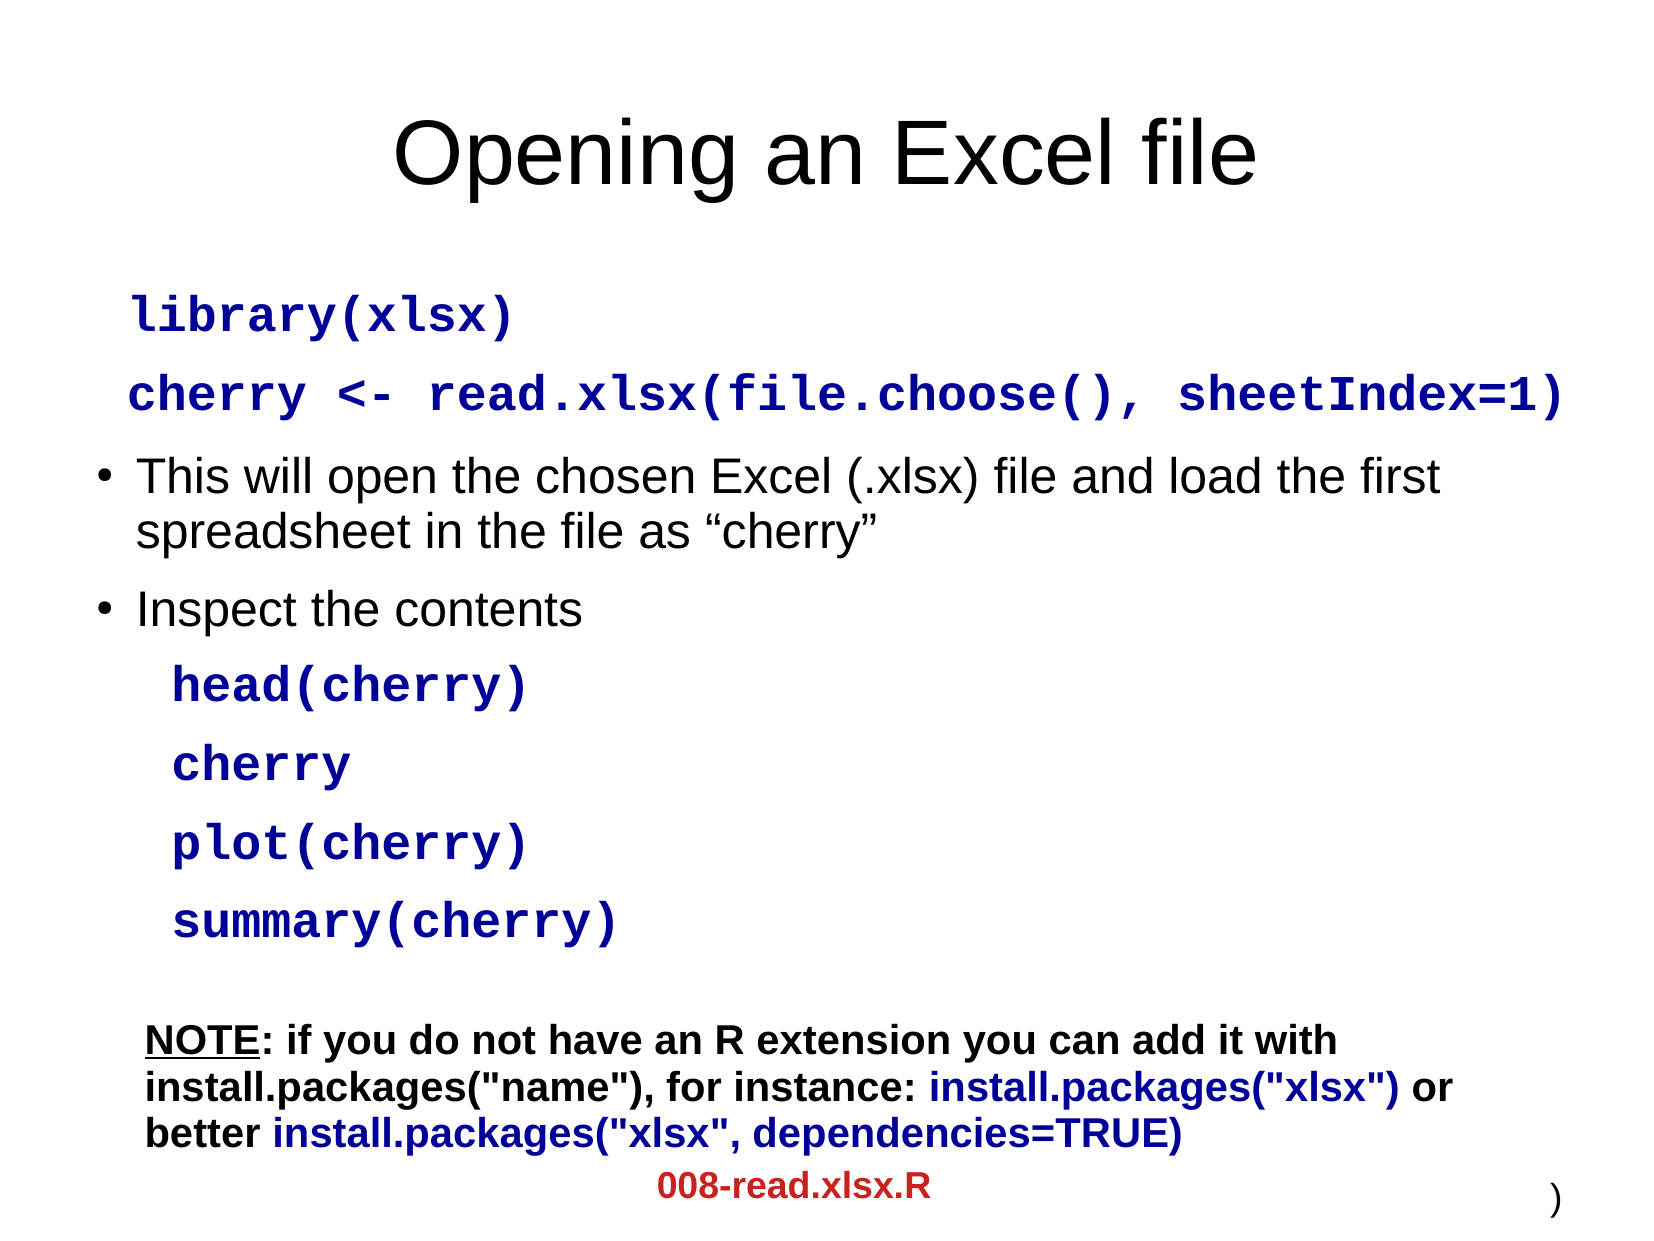

# Opening an Excel file
library(xlsx)
cherry <- read.xlsx(file.choose(), sheetIndex=1)
This will open the chosen Excel (.xlsx) file and load the first spreadsheet in the file as “cherry”
Inspect the contents
head(cherry)
cherry
plot(cherry)
summary(cherry)
NOTE: if you do not have an R extension you can add it with
install.packages("name"), for instance: install.packages("xlsx") or better install.packages("xlsx", dependencies=TRUE)
008-read.xlsx.R
)